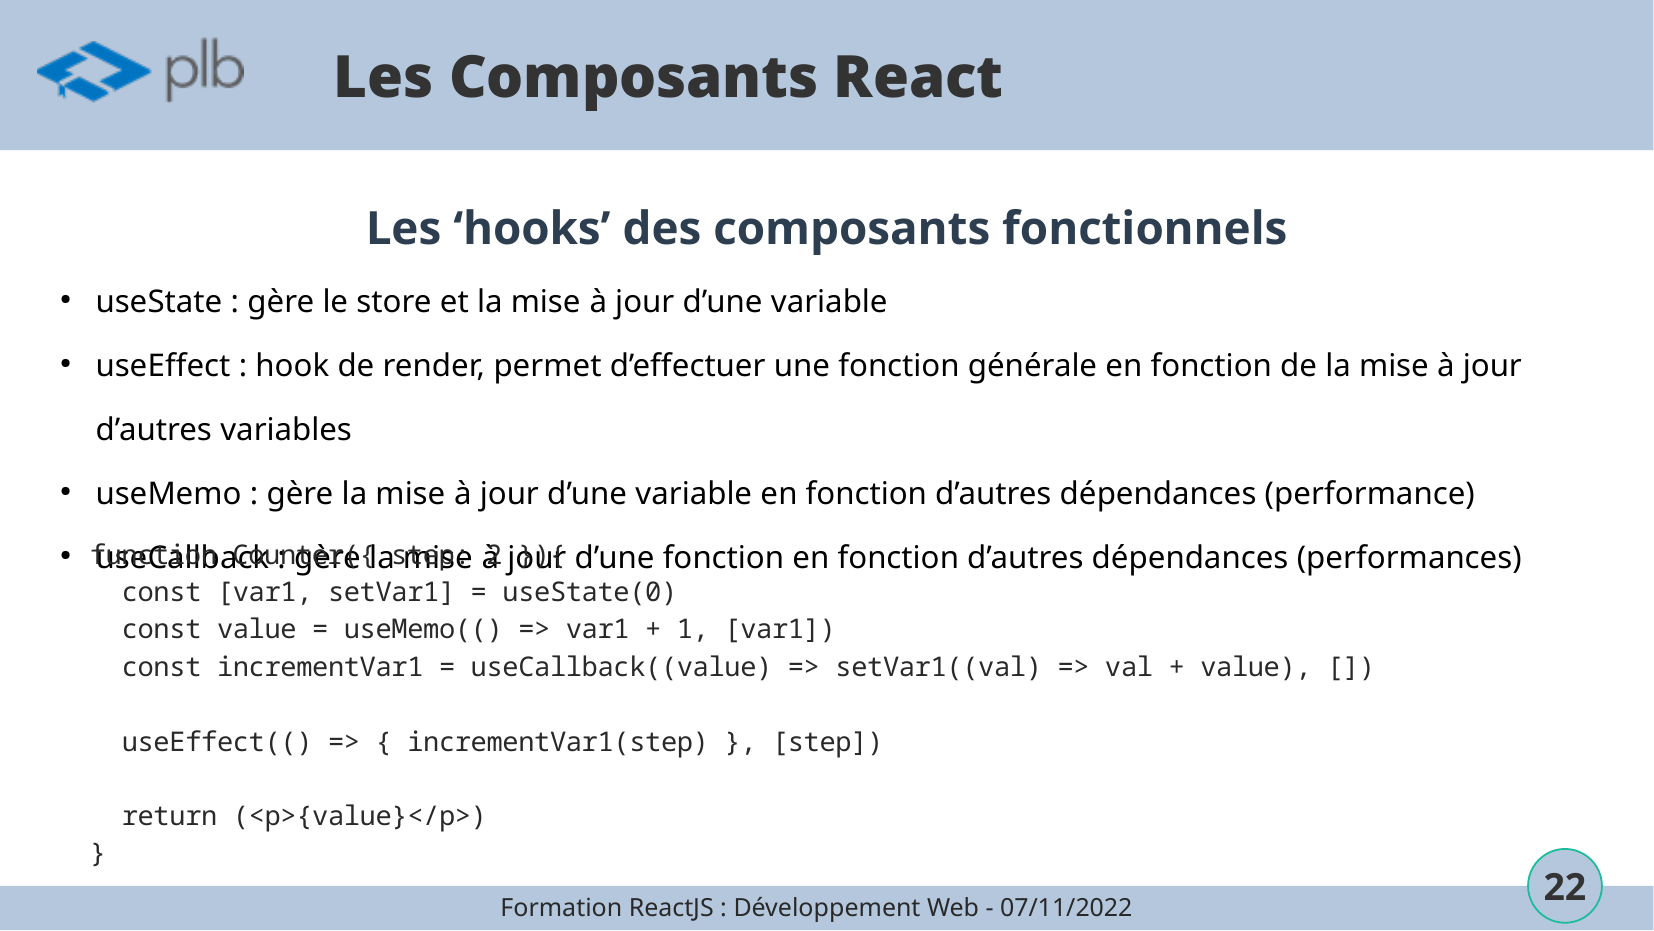

# Les Composants React
Les ‘hooks’ des composants fonctionnels
useState : gère le store et la mise à jour d’une variable
useEffect : hook de render, permet d’effectuer une fonction générale en fonction de la mise à jour d’autres variables
useMemo : gère la mise à jour d’une variable en fonction d’autres dépendances (performance)
useCallback : gère la mise à jour d’une fonction en fonction d’autres dépendances (performances)
function Counter({ step: 2 }){
 const [var1, setVar1] = useState(0)
 const value = useMemo(() => var1 + 1, [var1])
 const incrementVar1 = useCallback((value) => setVar1((val) => val + value), [])
 useEffect(() => { incrementVar1(step) }, [step])
 return (<p>{value}</p>)
}
Formation ReactJS : Développement Web - 07/11/2022